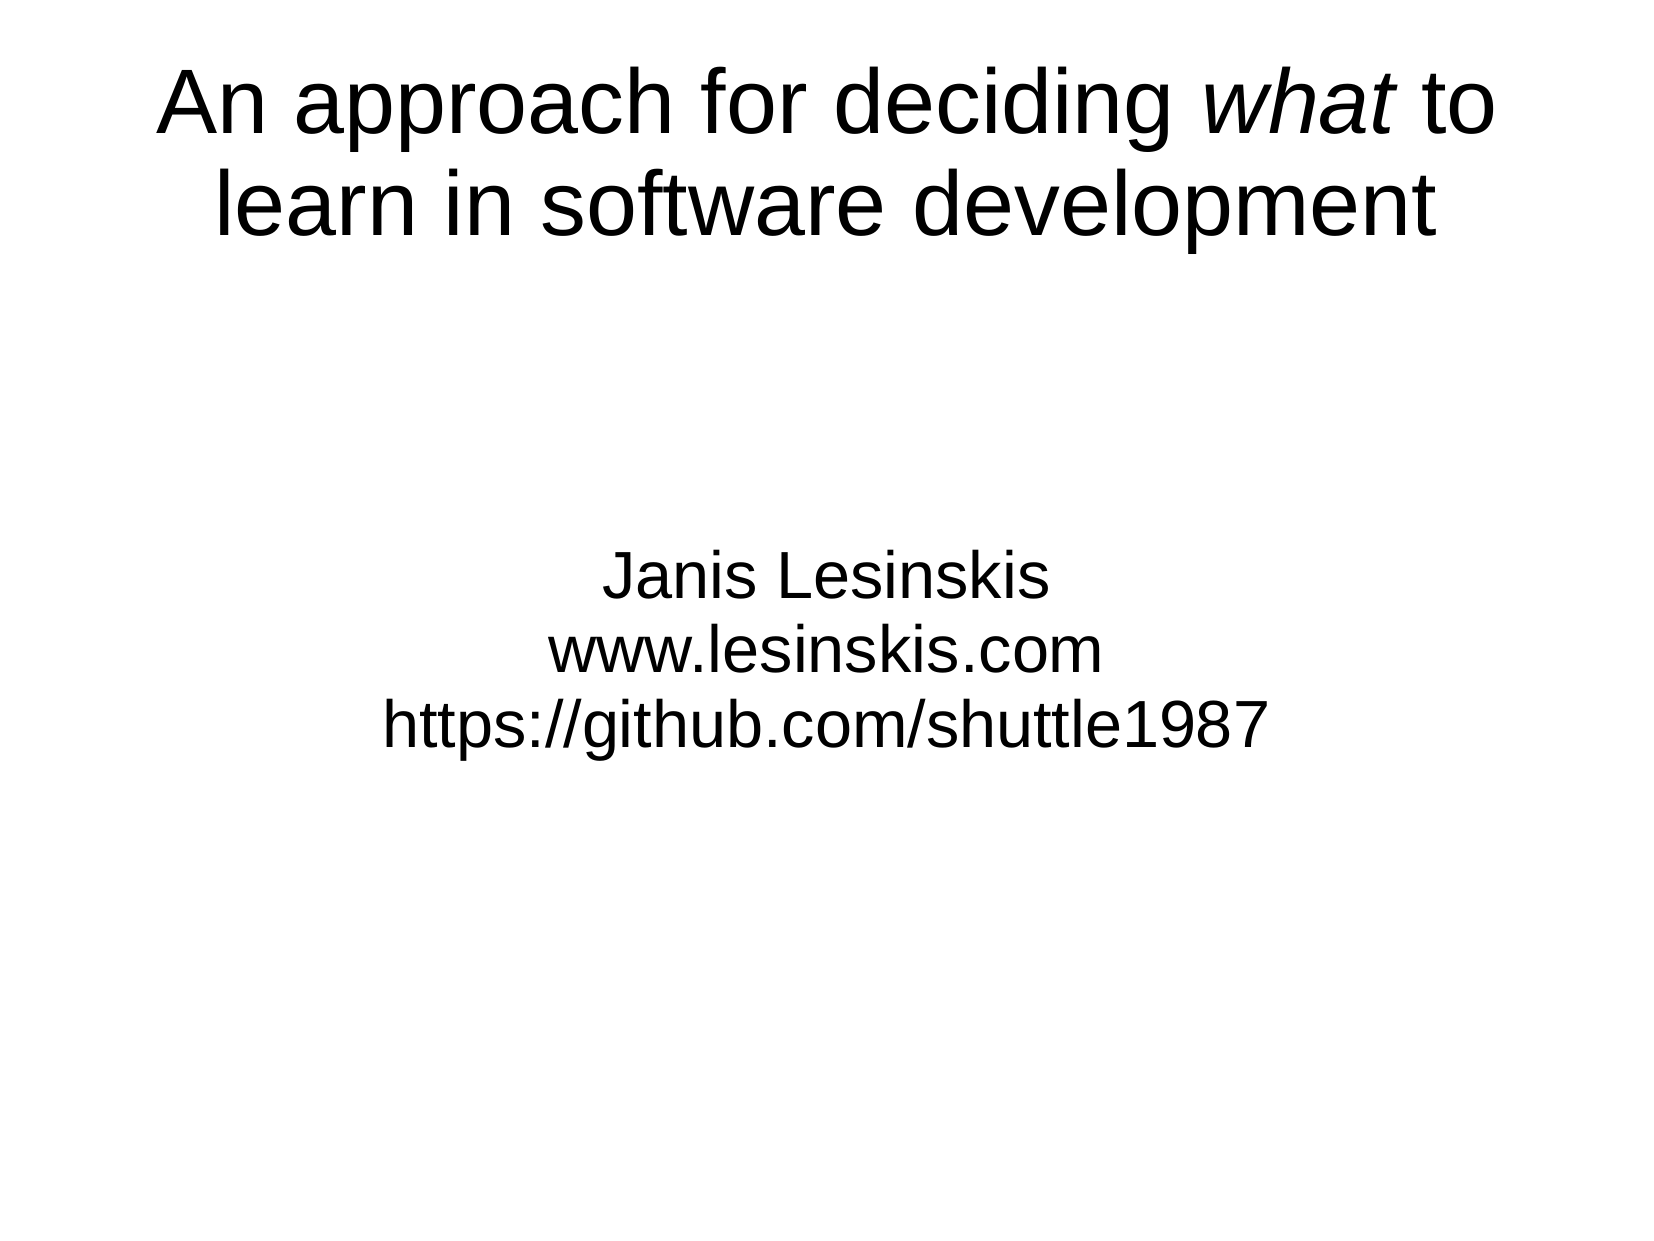

# An approach for deciding what to learn in software development
Janis Lesinskis
www.lesinskis.com
https://github.com/shuttle1987